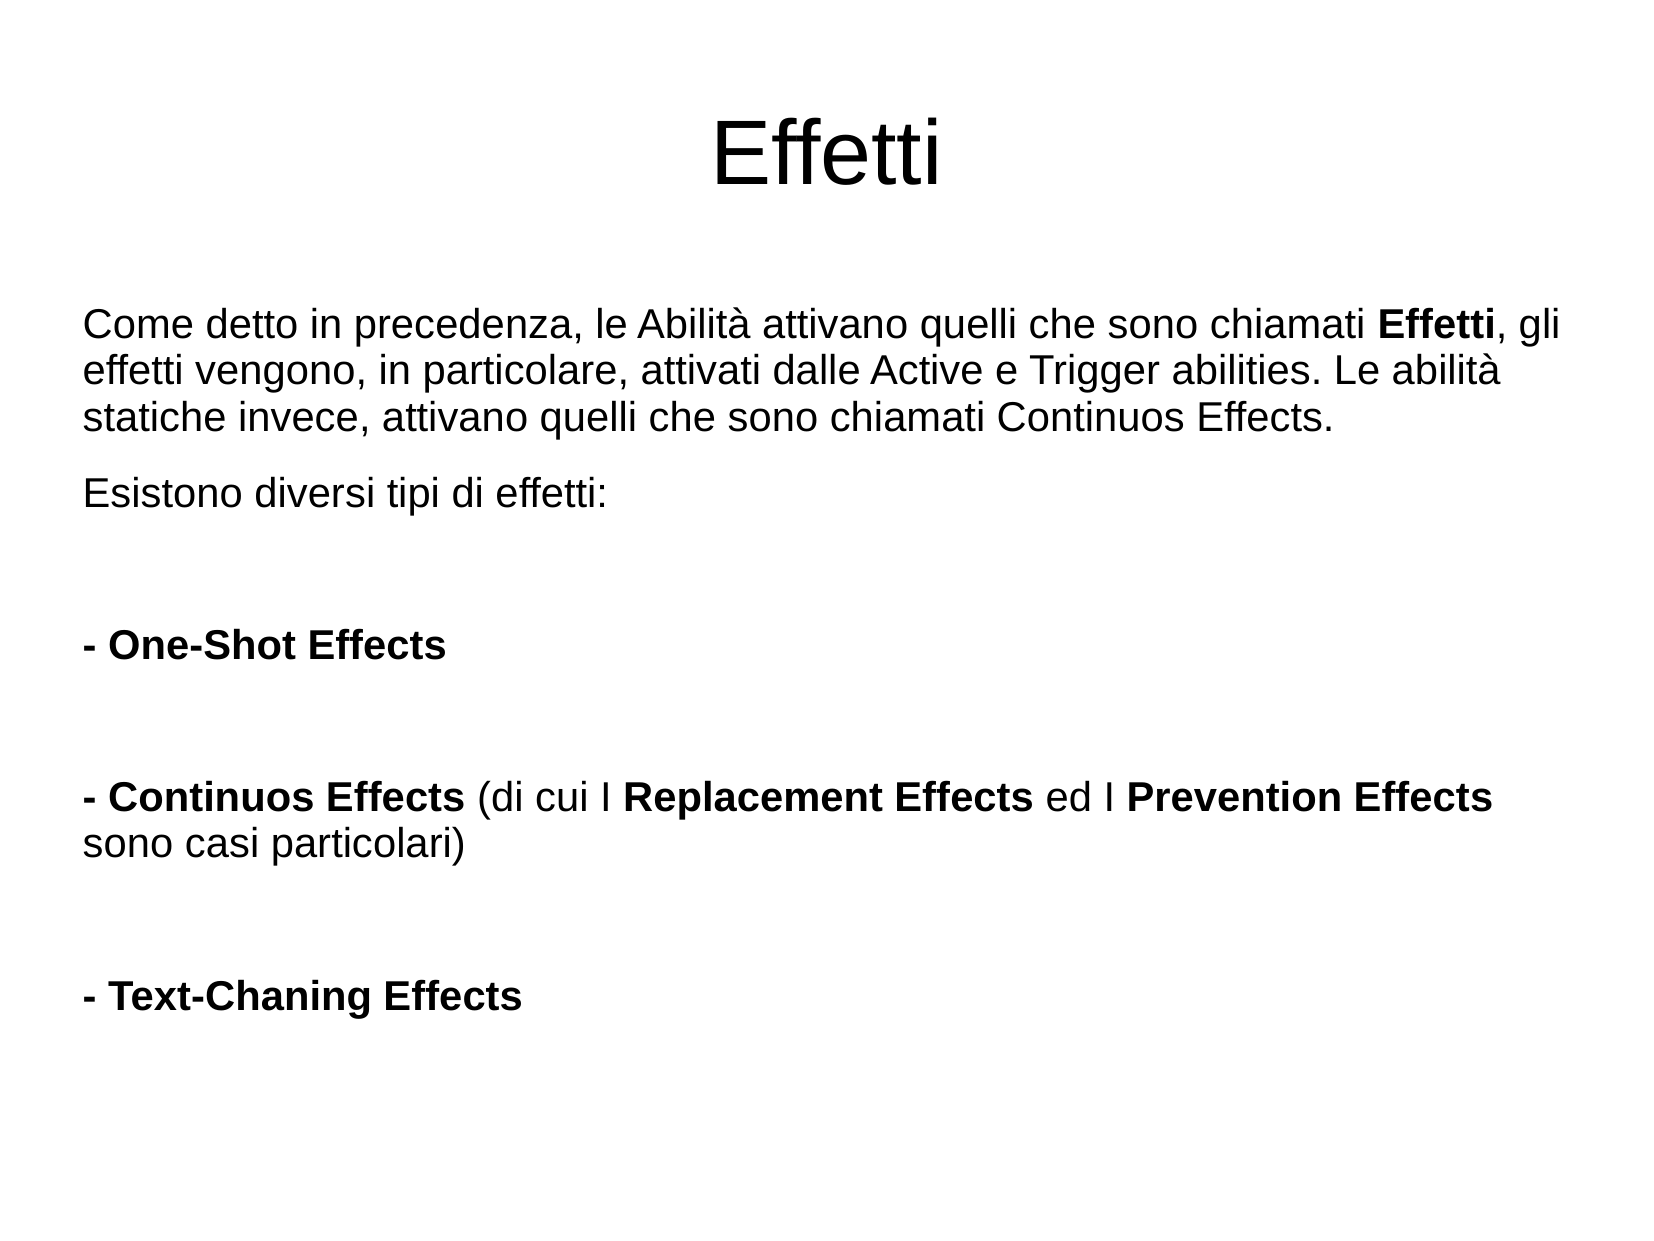

# Effetti
Come detto in precedenza, le Abilità attivano quelli che sono chiamati Effetti, gli effetti vengono, in particolare, attivati dalle Active e Trigger abilities. Le abilità statiche invece, attivano quelli che sono chiamati Continuos Effects.
Esistono diversi tipi di effetti:
- One-Shot Effects
- Continuos Effects (di cui I Replacement Effects ed I Prevention Effects sono casi particolari)
- Text-Chaning Effects